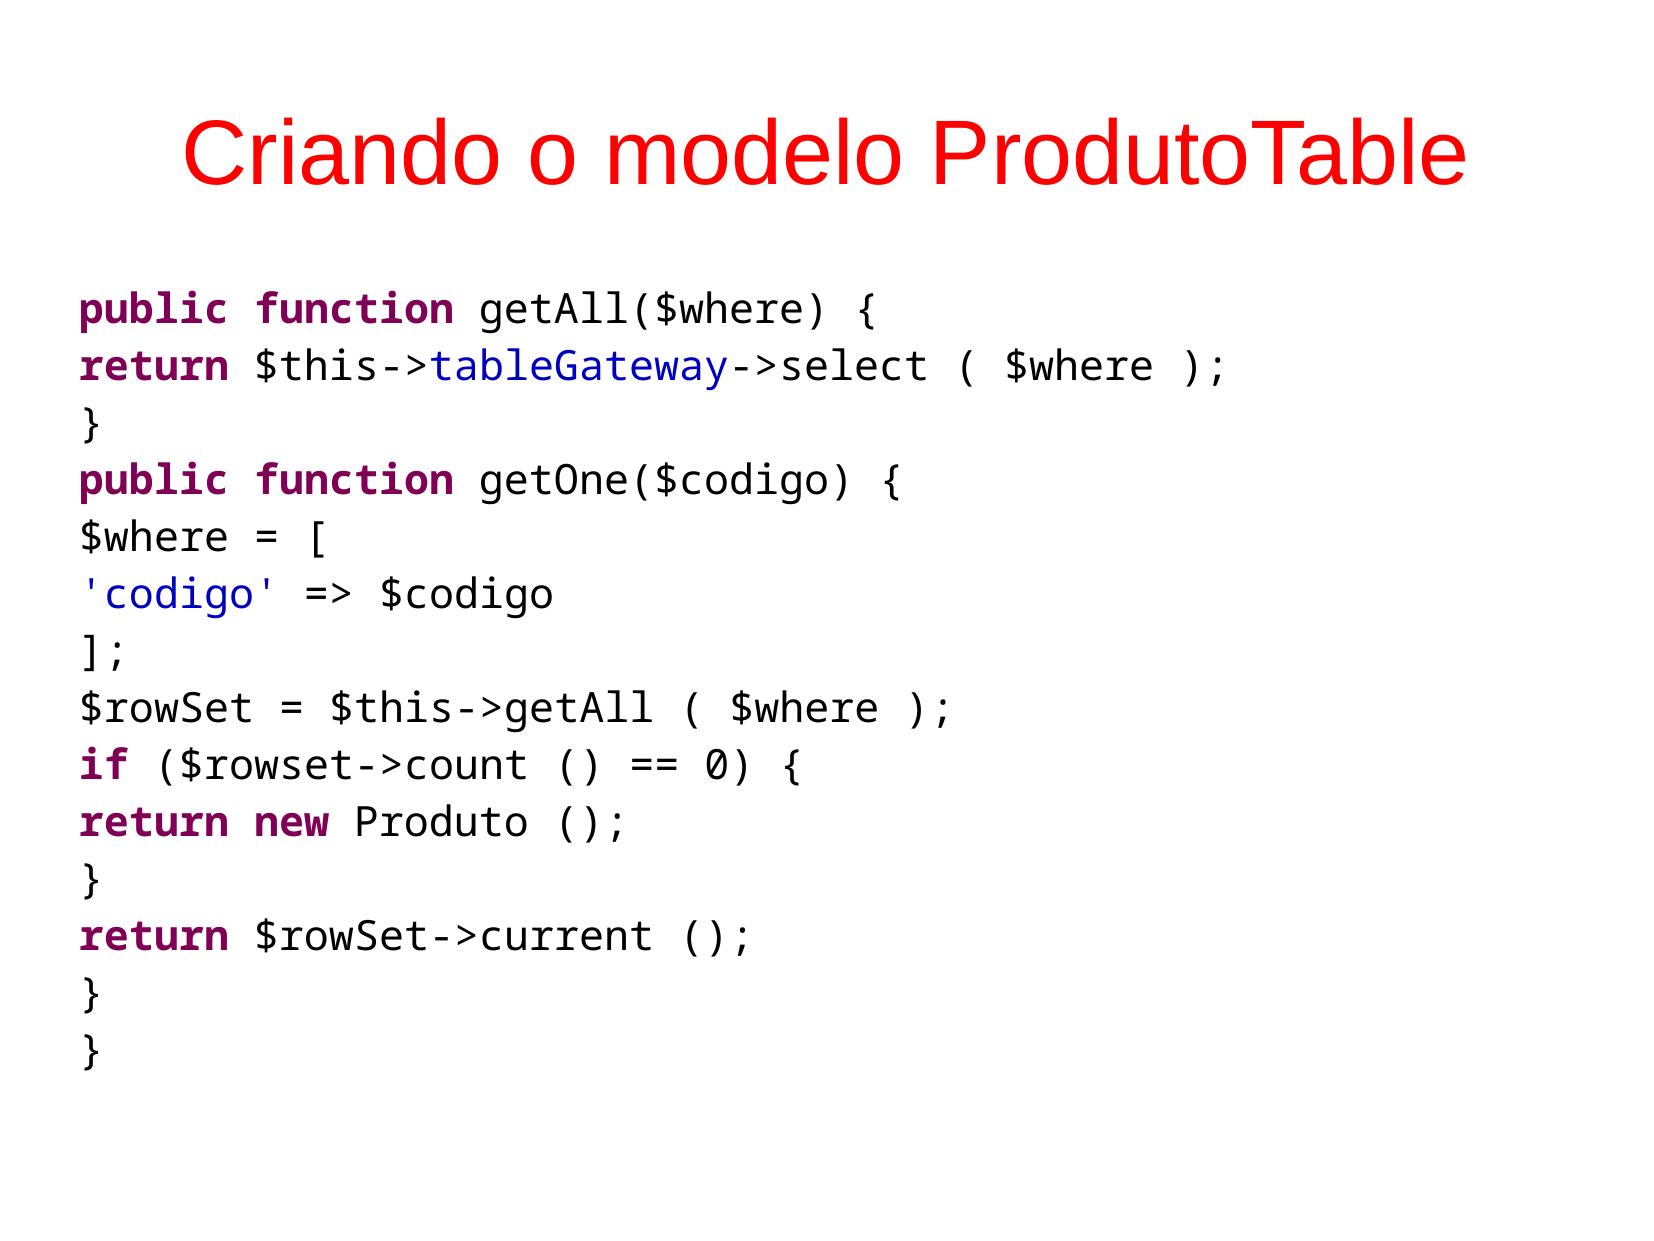

# Criando o modelo ProdutoTable
public function getAll($where) {
return $this->tableGateway->select ( $where );
}
public function getOne($codigo) {
$where = [
'codigo' => $codigo
];
$rowSet = $this->getAll ( $where );
if ($rowset->count () == 0) {
return new Produto ();
}
return $rowSet->current ();
}
}